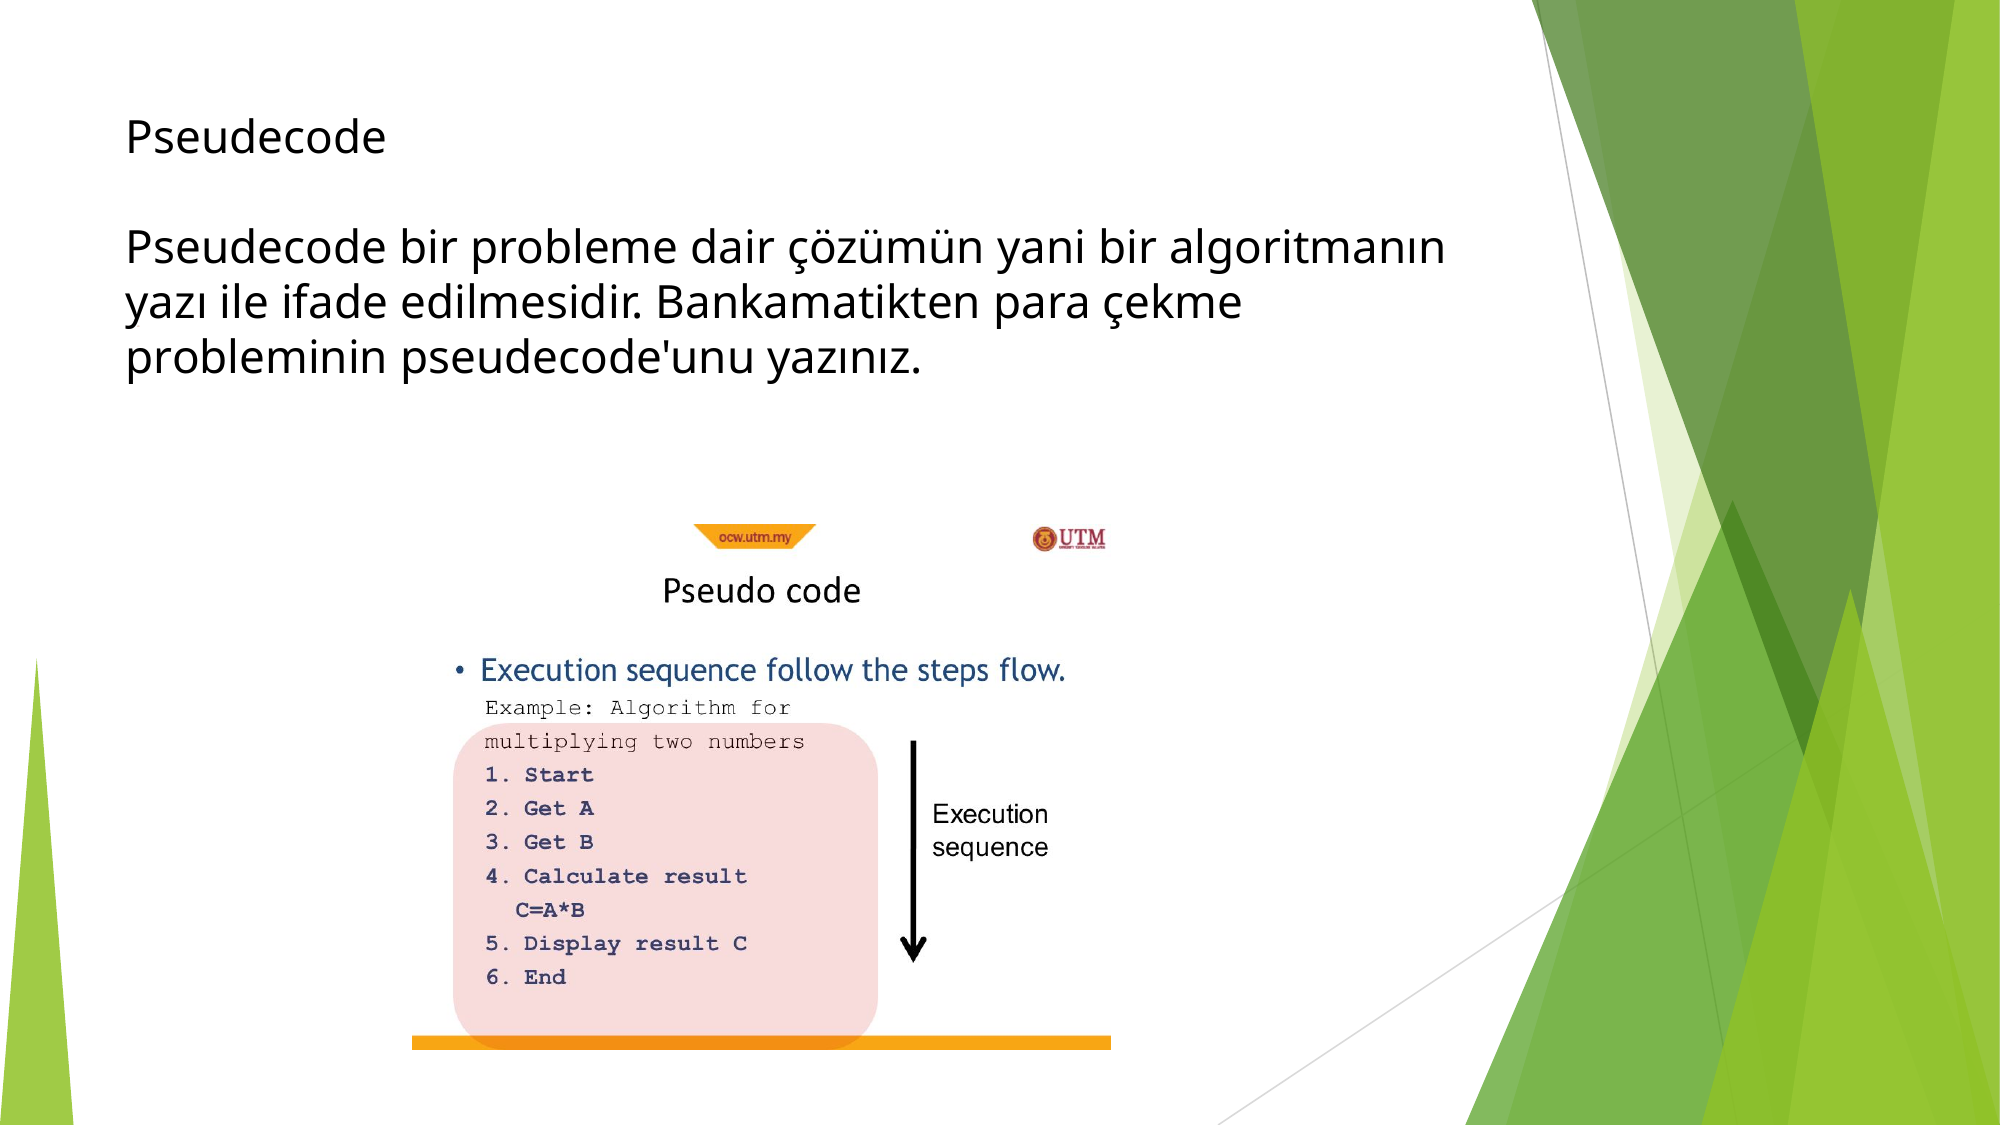

# Pseudecode Pseudecode bir probleme dair çözümün yani bir algoritmanın yazı ile ifade edilmesidir. Bankamatikten para çekme probleminin pseudecode'unu yazınız.